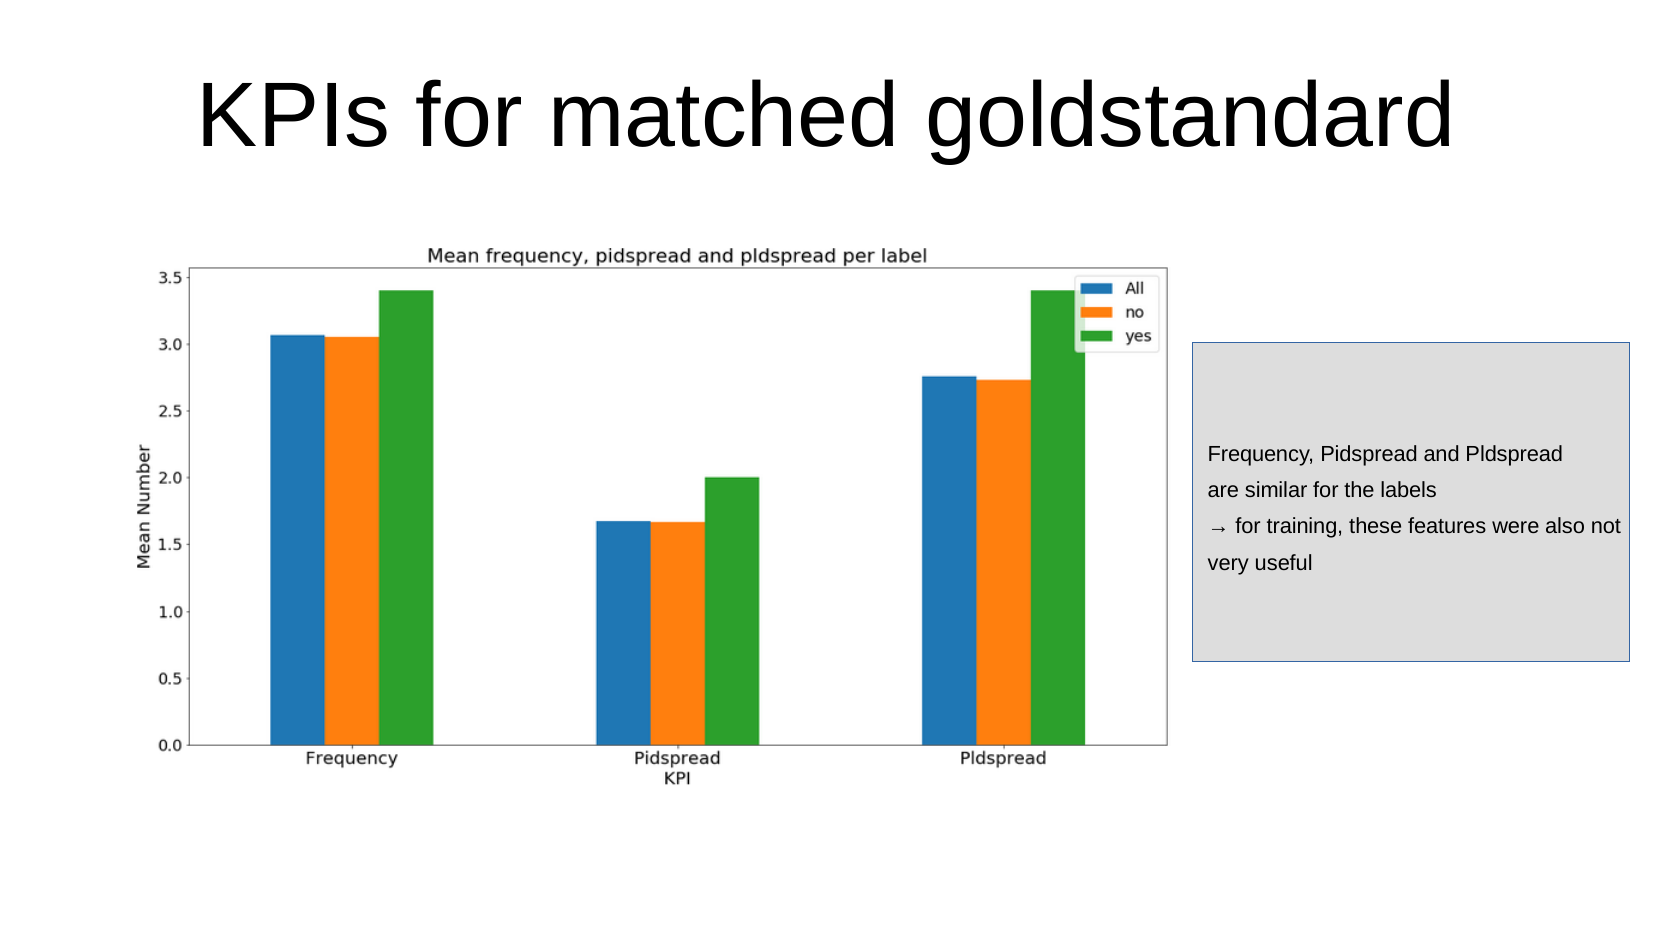

# KPIs for matched goldstandard
Frequency, Pidspread and Pldspread
are similar for the labels
→ for training, these features were also not
very useful